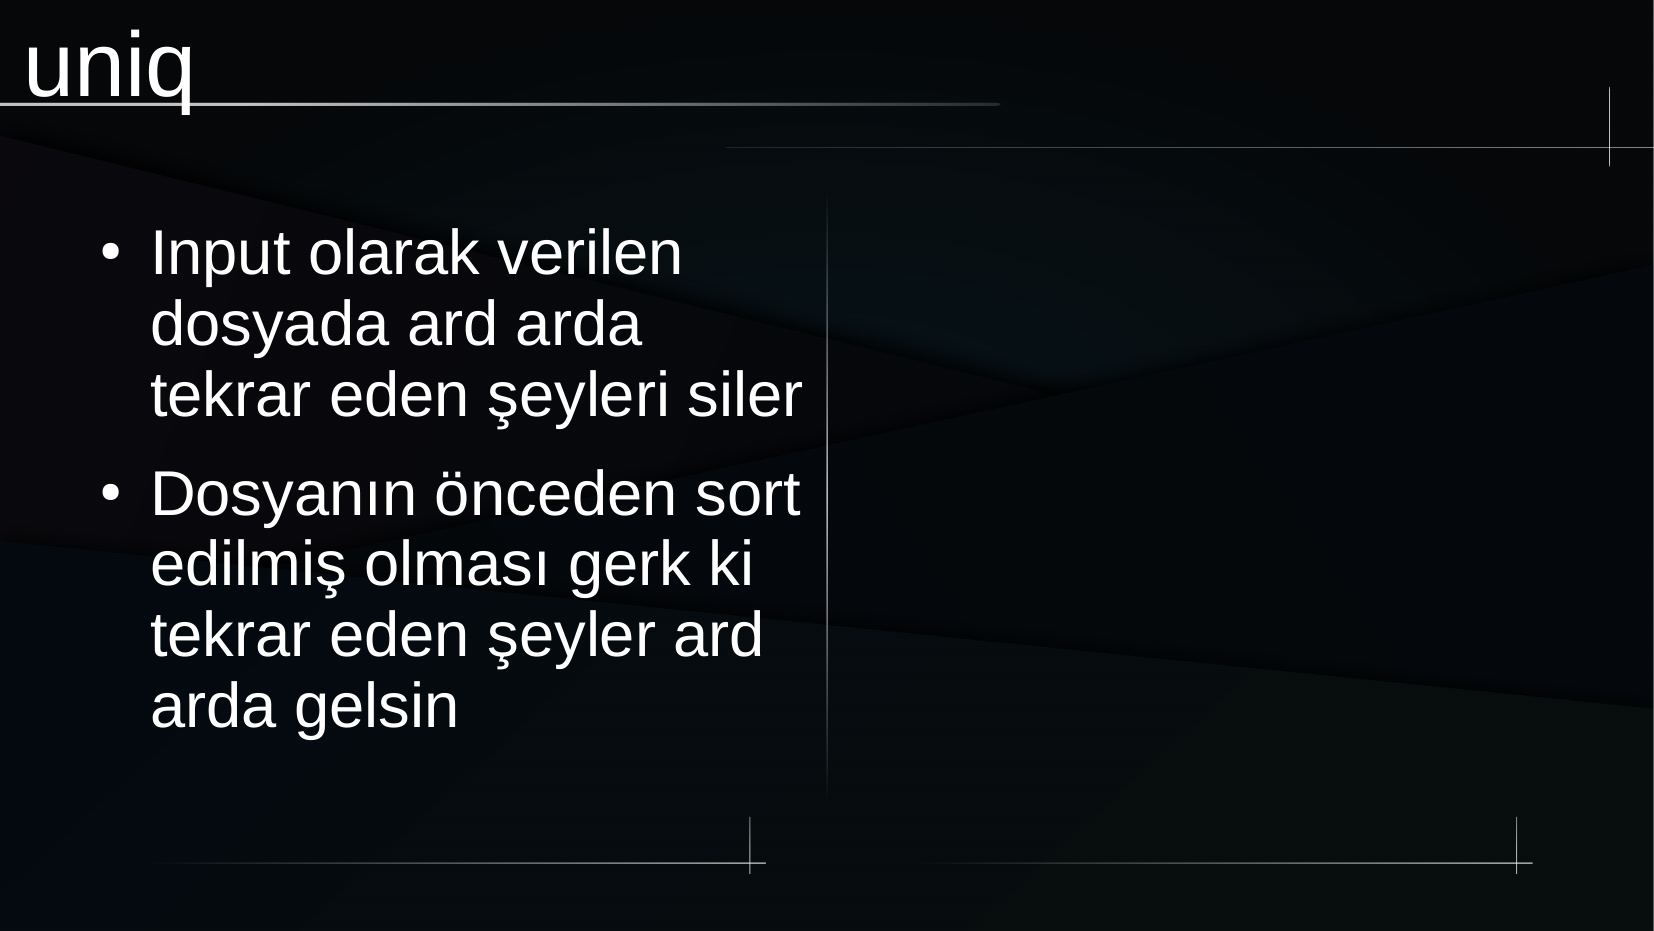

# uniq
Input olarak verilen dosyada ard arda tekrar eden şeyleri siler
Dosyanın önceden sort edilmiş olması gerk ki tekrar eden şeyler ard arda gelsin